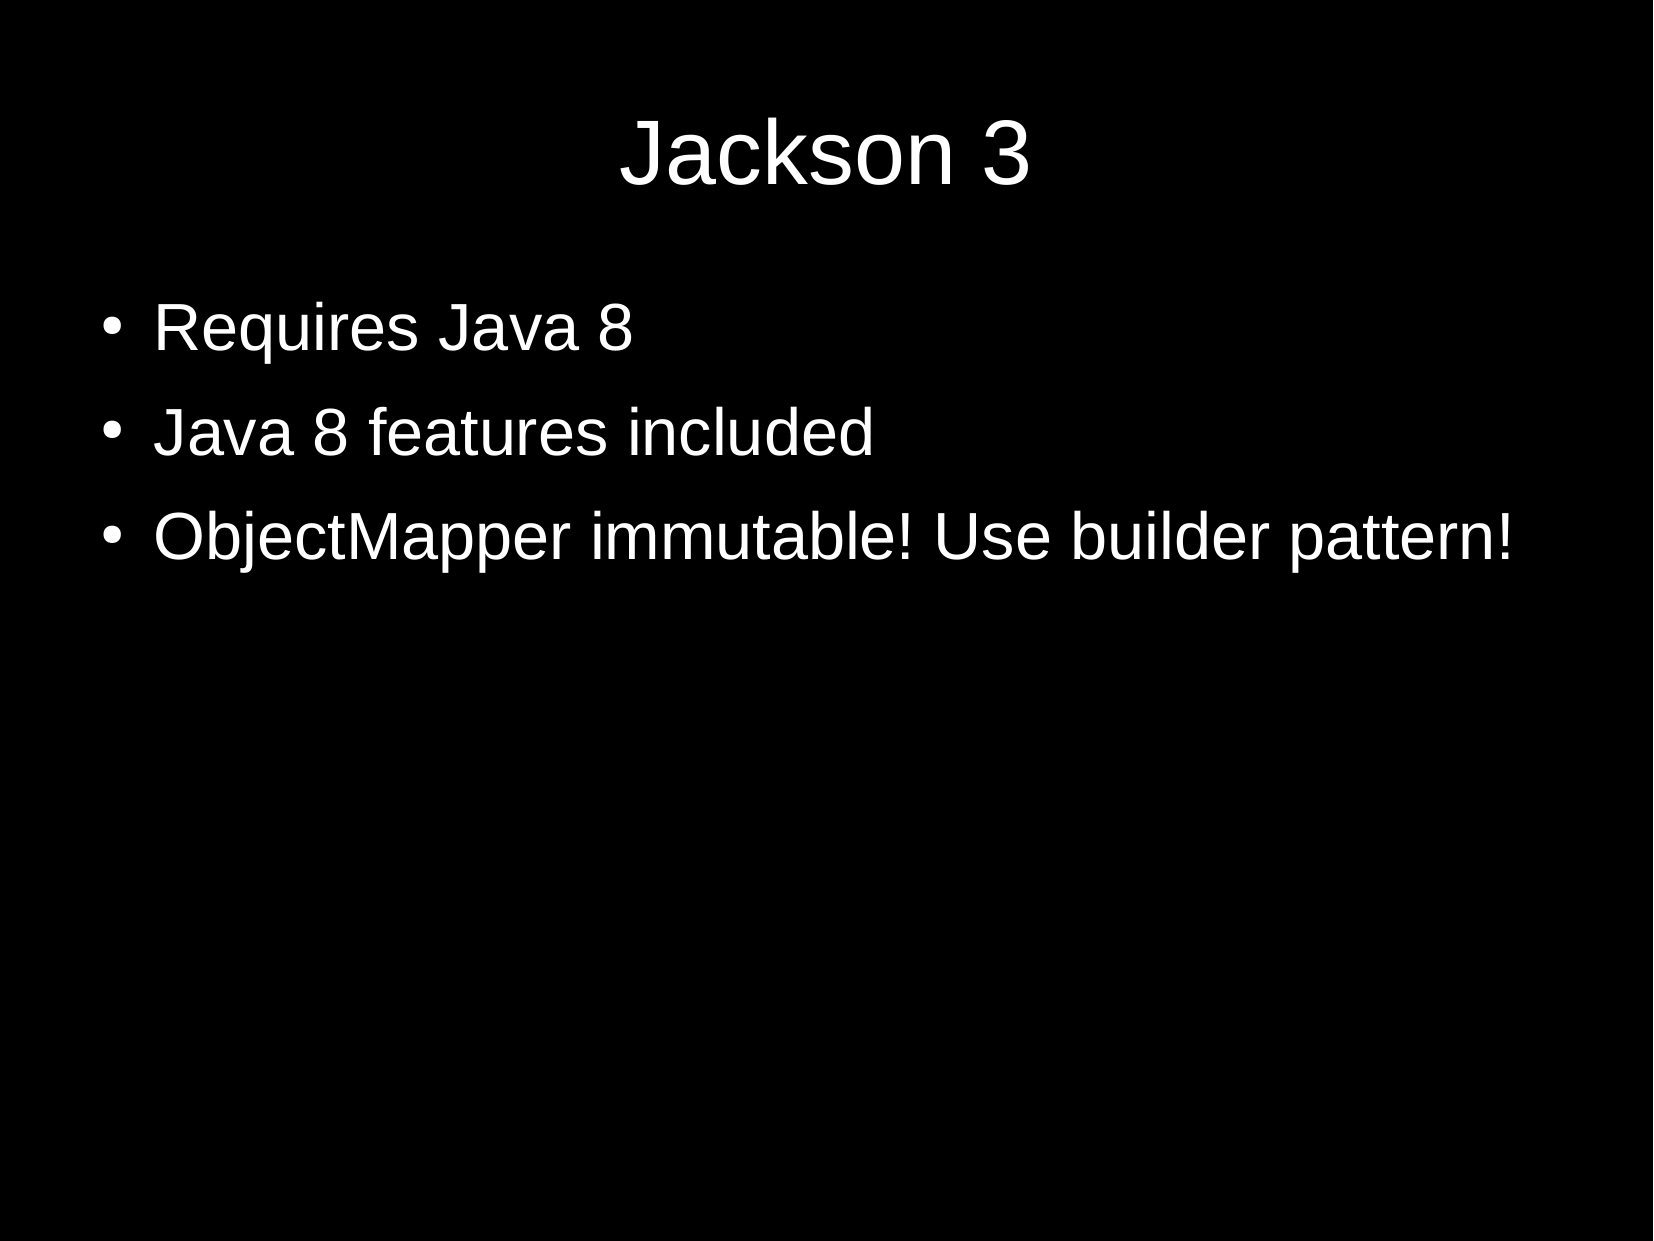

# Jackson 3
Requires Java 8
Java 8 features included
ObjectMapper immutable! Use builder pattern!